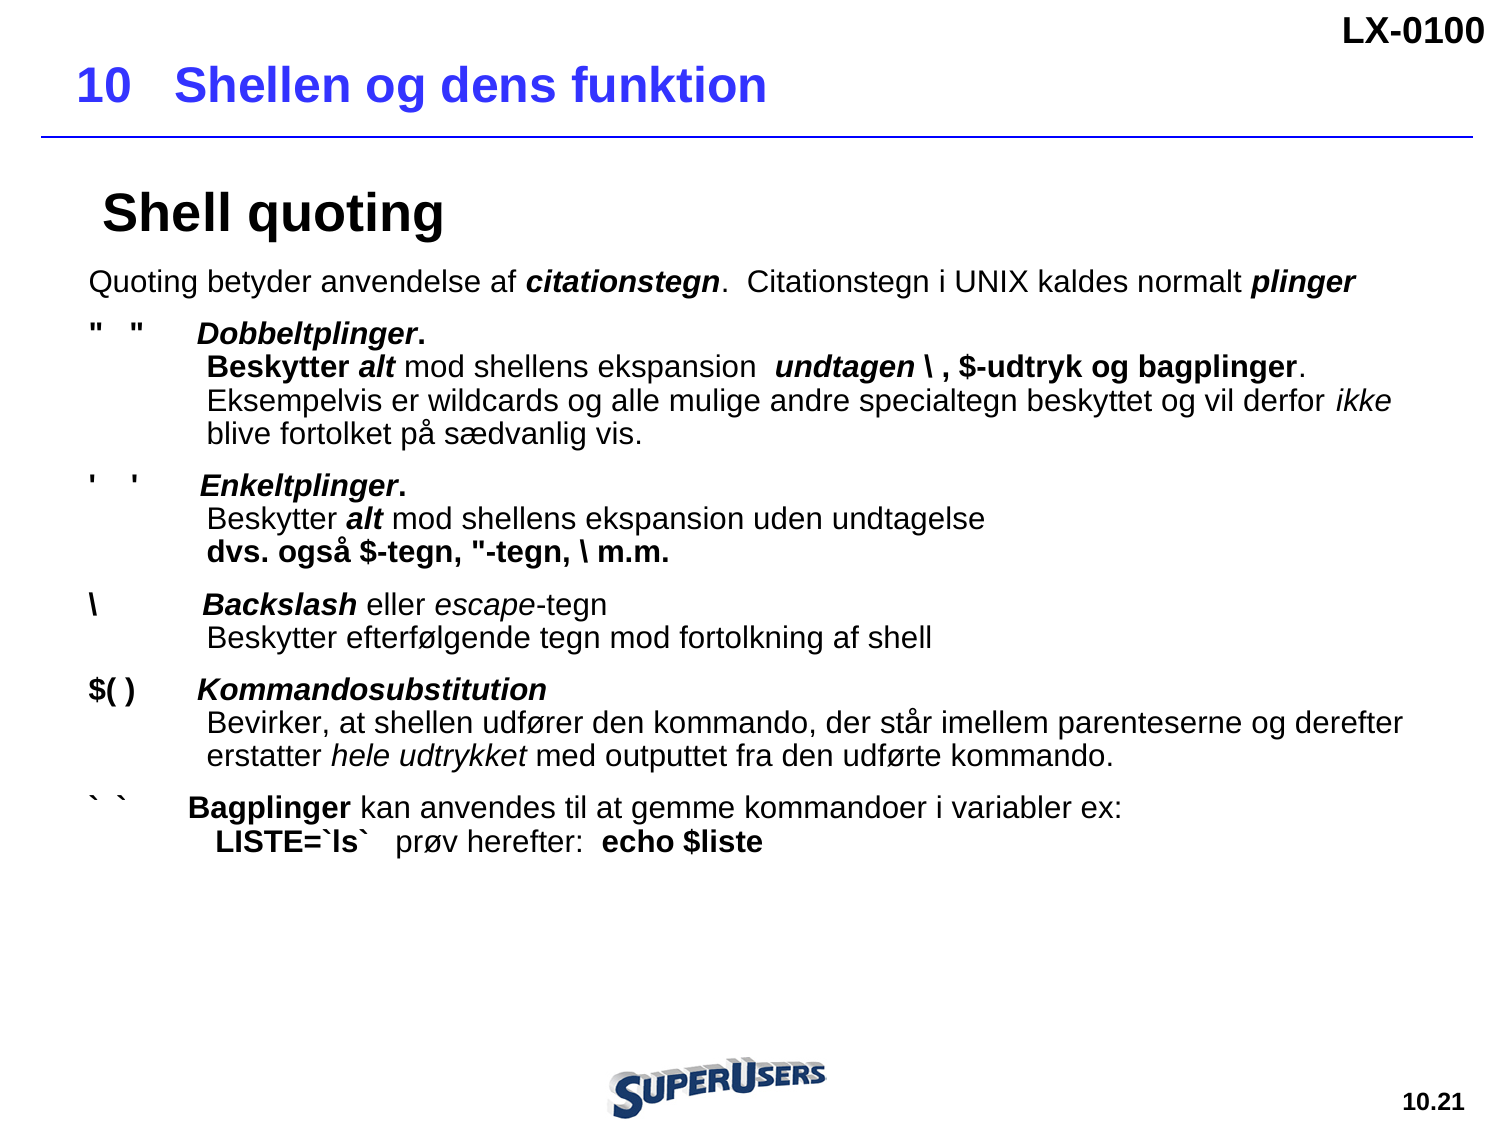

# 10 Shellen og dens funktion
Shell quoting
Quoting betyder anvendelse af citationstegn. Citationstegn i UNIX kaldes normalt plinger
" " Dobbeltplinger.
Beskytter alt mod shellens ekspansion undtagen \ , $-udtryk og bagplinger.
Eksempelvis er wildcards og alle mulige andre specialtegn beskyttet og vil derfor ikke blive fortolket på sædvanlig vis.
' ' Enkeltplinger.
Beskytter alt mod shellens ekspansion uden undtagelse
dvs. også $-tegn, "-tegn, \ m.m.
\ Backslash eller escape-tegn
Beskytter efterfølgende tegn mod fortolkning af shell
$( ) Kommandosubstitution
Bevirker, at shellen udfører den kommando, der står imellem parenteserne og derefter erstatter hele udtrykket med outputtet fra den udførte kommando.
` ` Bagplinger kan anvendes til at gemme kommandoer i variabler ex:
 LISTE=`ls` prøv herefter: echo $liste